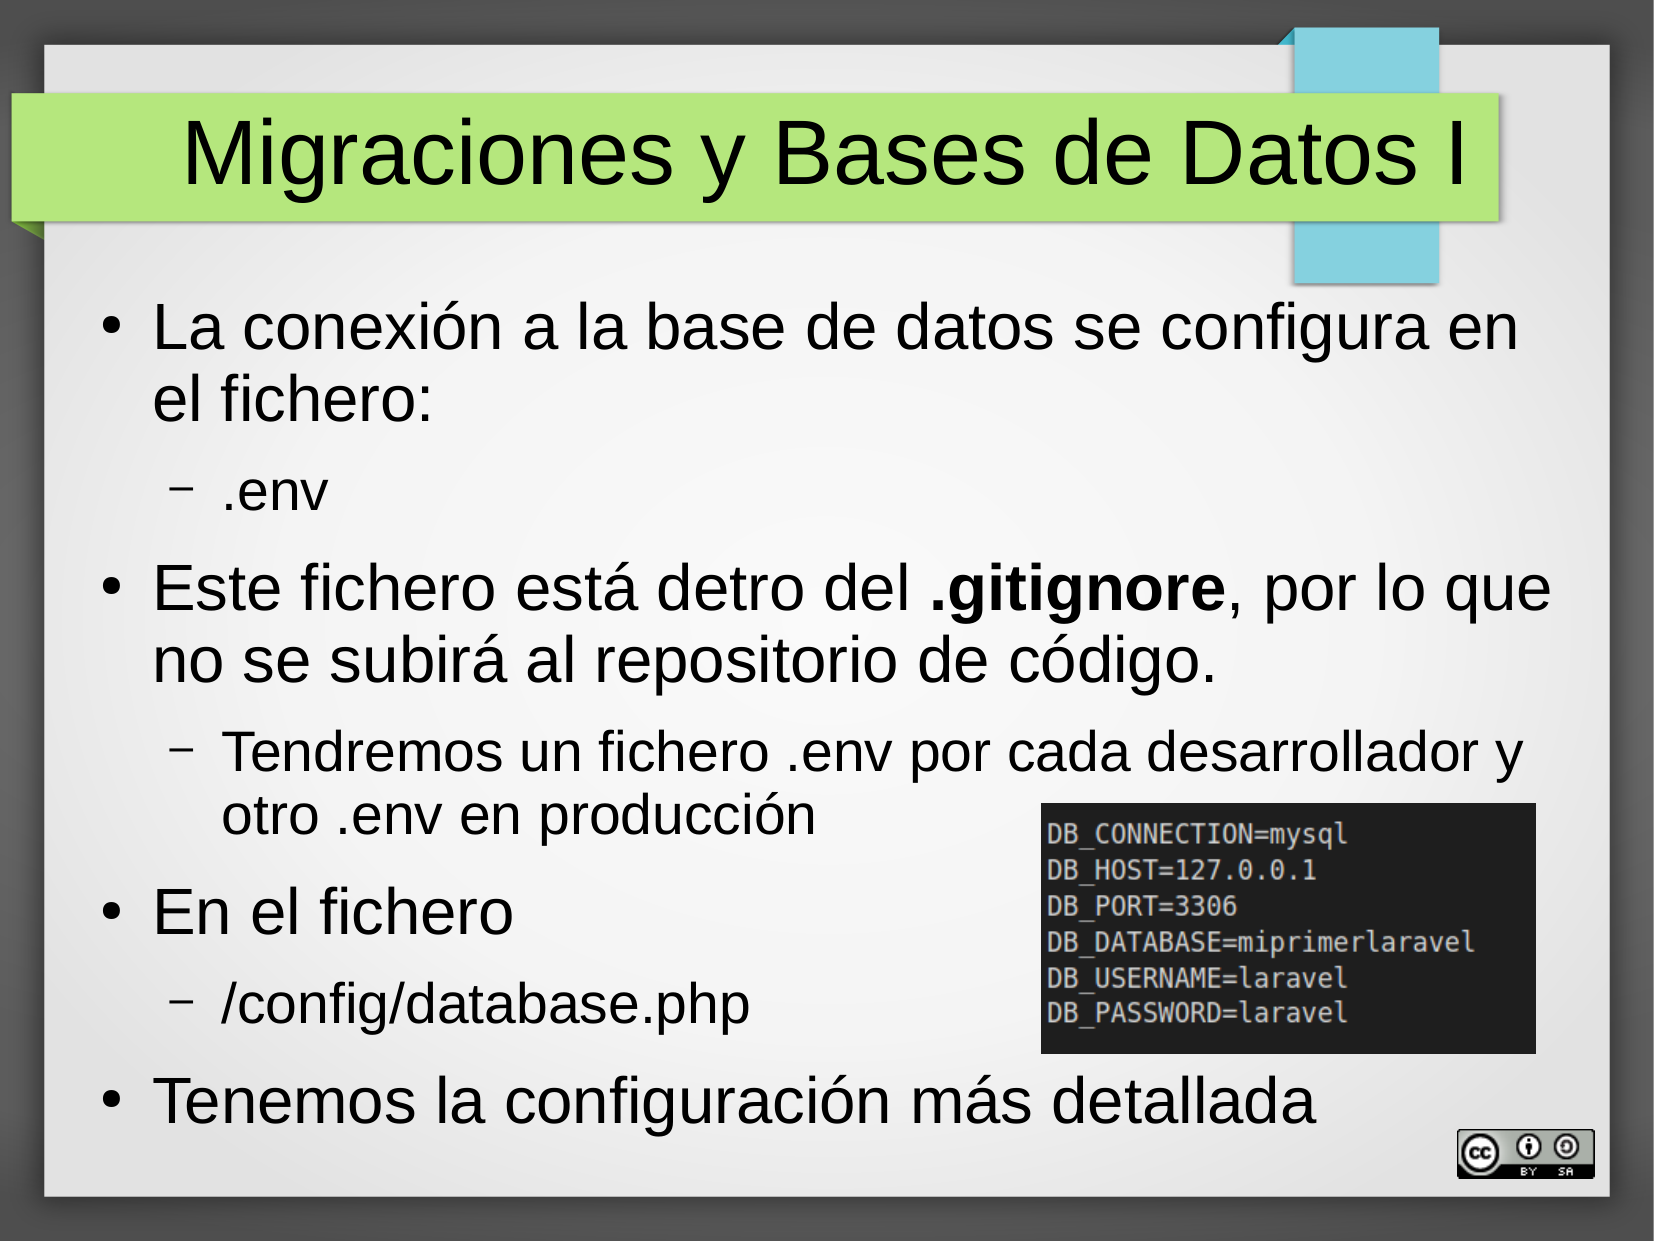

# Migraciones y Bases de Datos I
La conexión a la base de datos se configura en el fichero:
.env
Este fichero está detro del .gitignore, por lo que no se subirá al repositorio de código.
Tendremos un fichero .env por cada desarrollador y otro .env en producción
En el fichero
/config/database.php
Tenemos la configuración más detallada